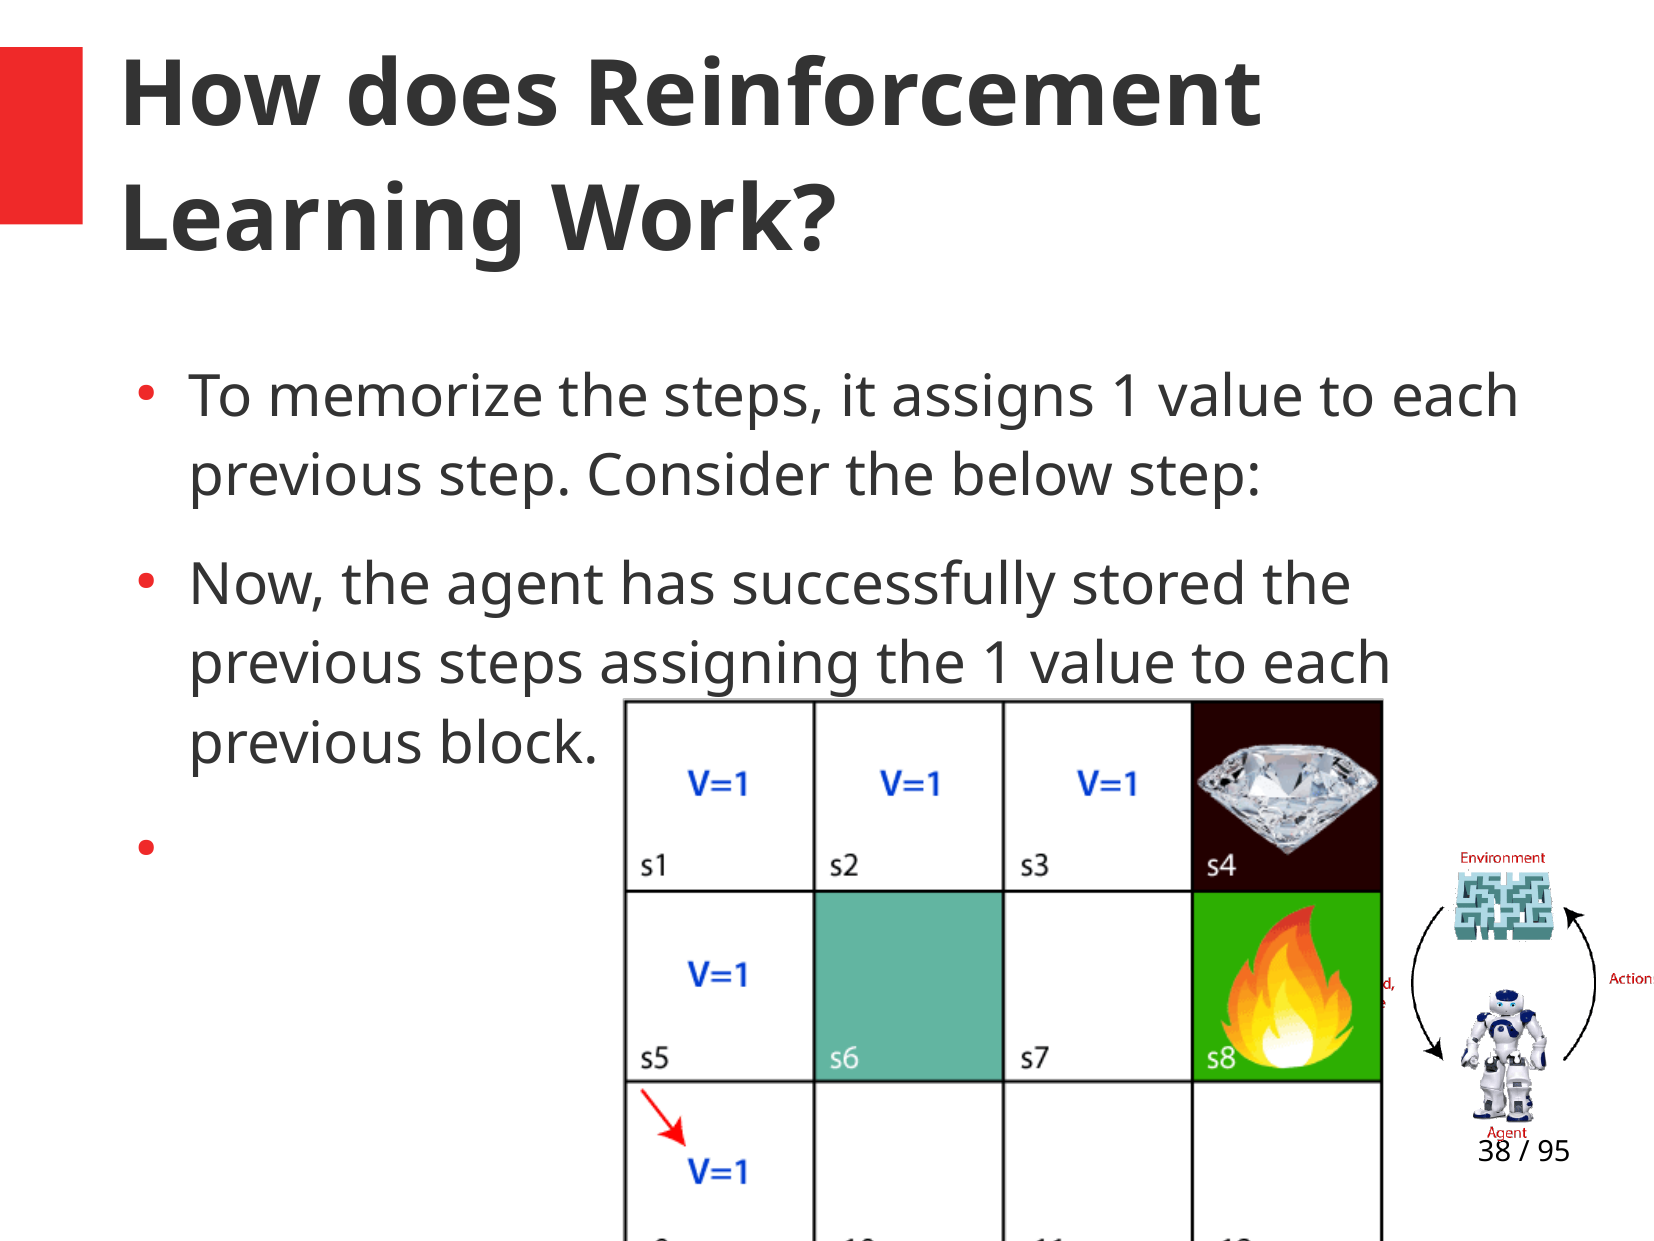

# How does Reinforcement Learning Work?
To memorize the steps, it assigns 1 value to each previous step. Consider the below step:
Now, the agent has successfully stored the previous steps assigning the 1 value to each previous block.
38